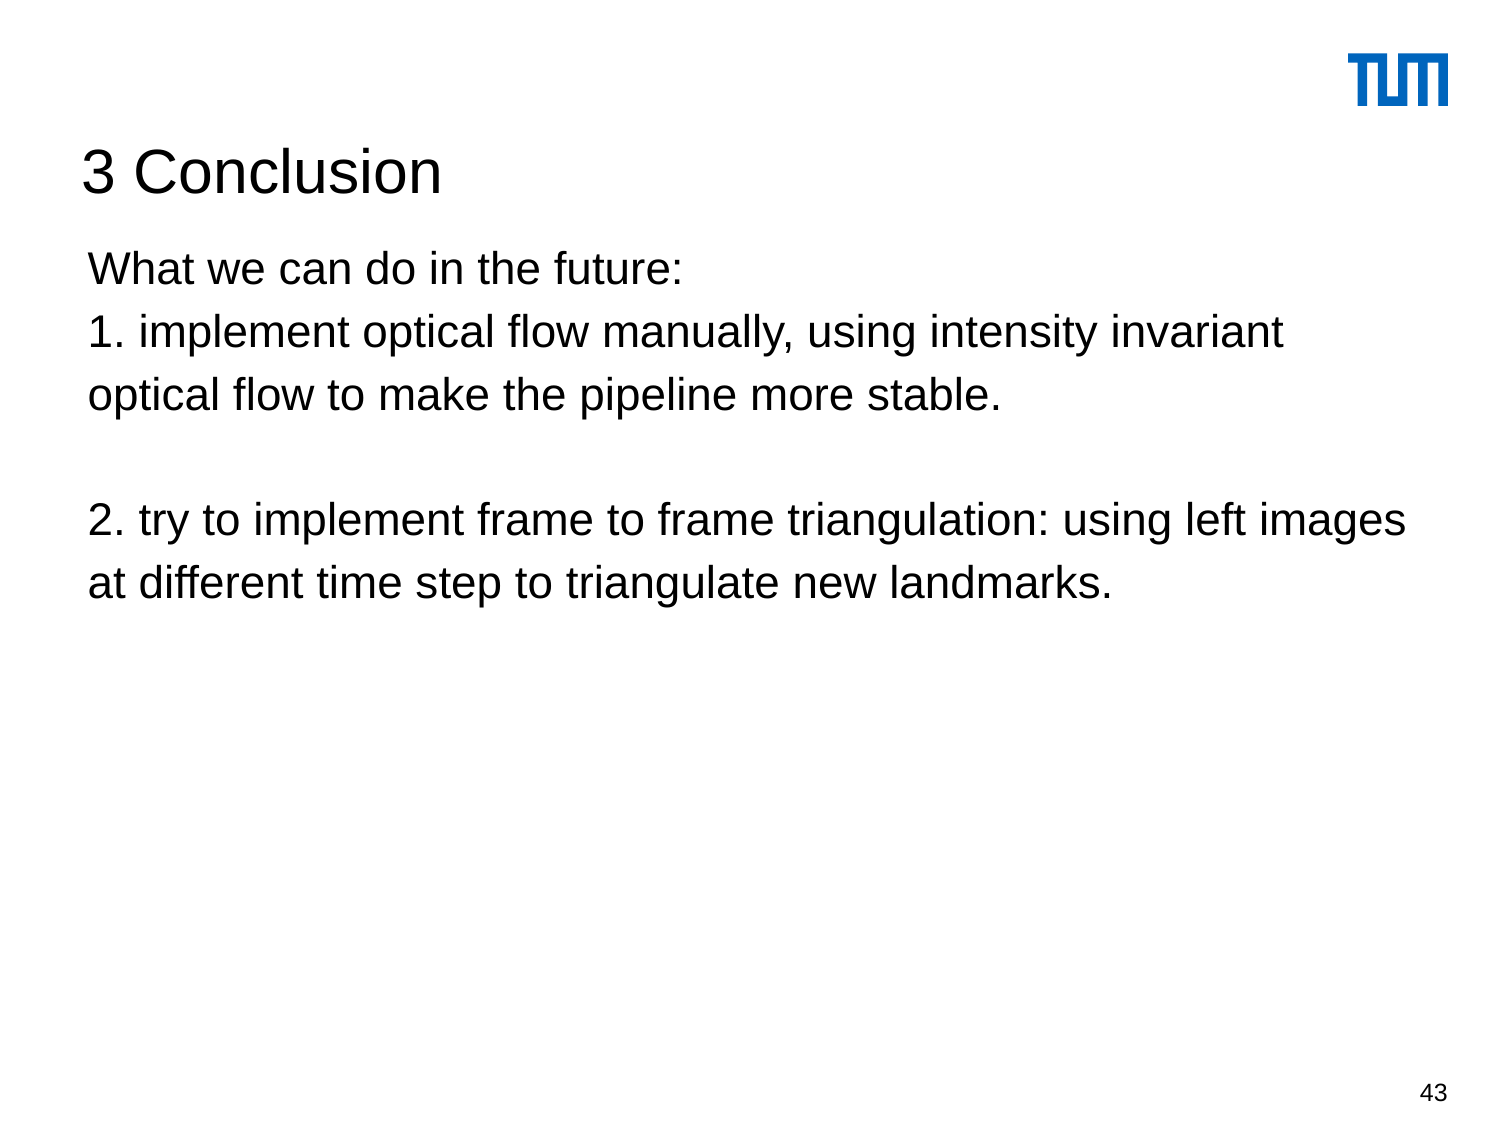

3 Conclusion
# What we can do in the future:
1. implement optical flow manually, using intensity invariant optical flow to make the pipeline more stable.
2. try to implement frame to frame triangulation: using left images at different time step to triangulate new landmarks.